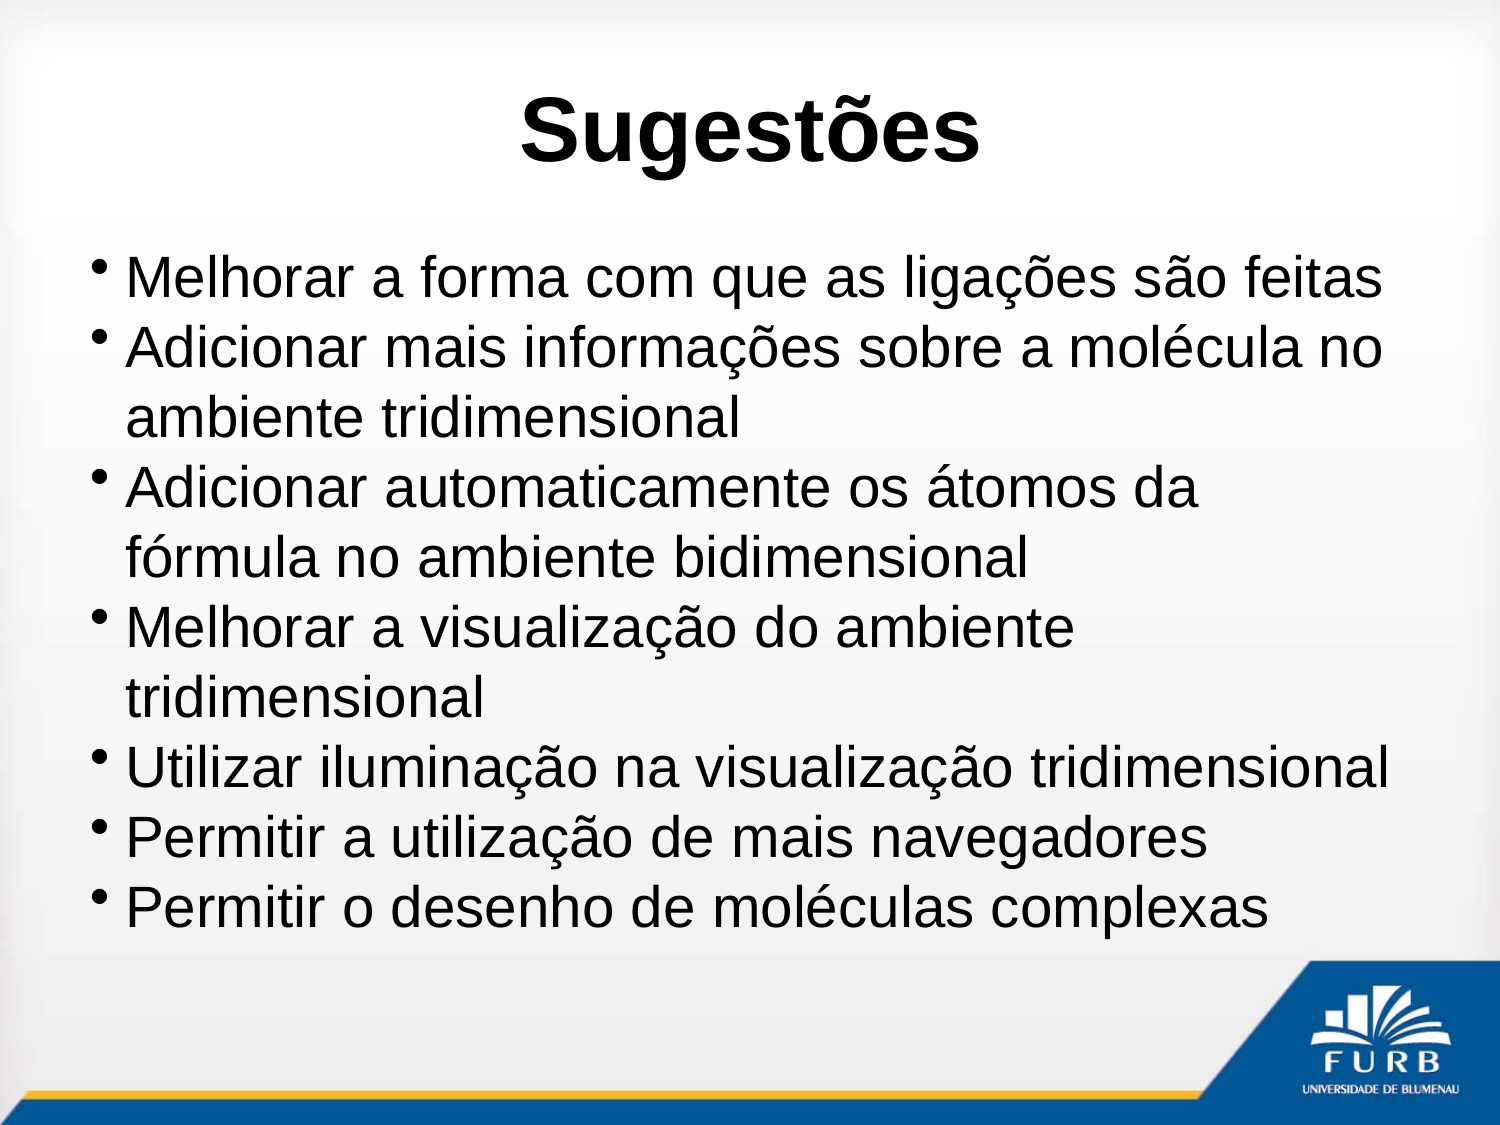

Sugestões
Melhorar a forma com que as ligações são feitas
Adicionar mais informações sobre a molécula no ambiente tridimensional
Adicionar automaticamente os átomos da fórmula no ambiente bidimensional
Melhorar a visualização do ambiente tridimensional
Utilizar iluminação na visualização tridimensional
Permitir a utilização de mais navegadores
Permitir o desenho de moléculas complexas